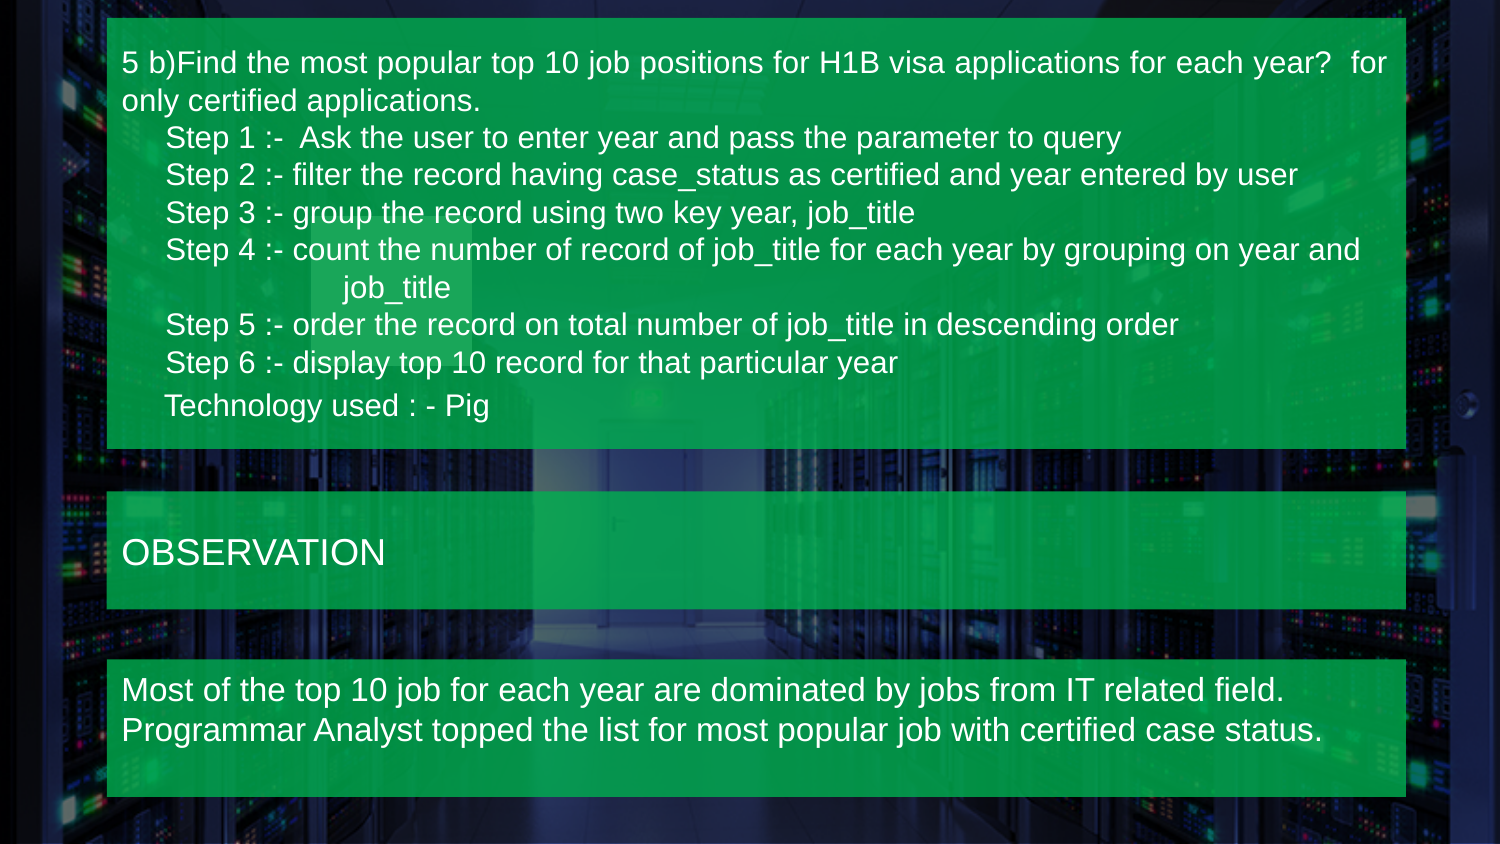

5 b)Find the most popular top 10 job positions for H1B visa applications for each year? for only certified applications.
 Step 1 :- Ask the user to enter year and pass the parameter to query
 Step 2 :- filter the record having case_status as certified and year entered by user
 Step 3 :- group the record using two key year, job_title
 Step 4 :- count the number of record of job_title for each year by grouping on year and 	job_title
 Step 5 :- order the record on total number of job_title in descending order
 Step 6 :- display top 10 record for that particular year
 Technology used : - Pig
OBSERVATION
Most of the top 10 job for each year are dominated by jobs from IT related field. Programmar Analyst topped the list for most popular job with certified case status.